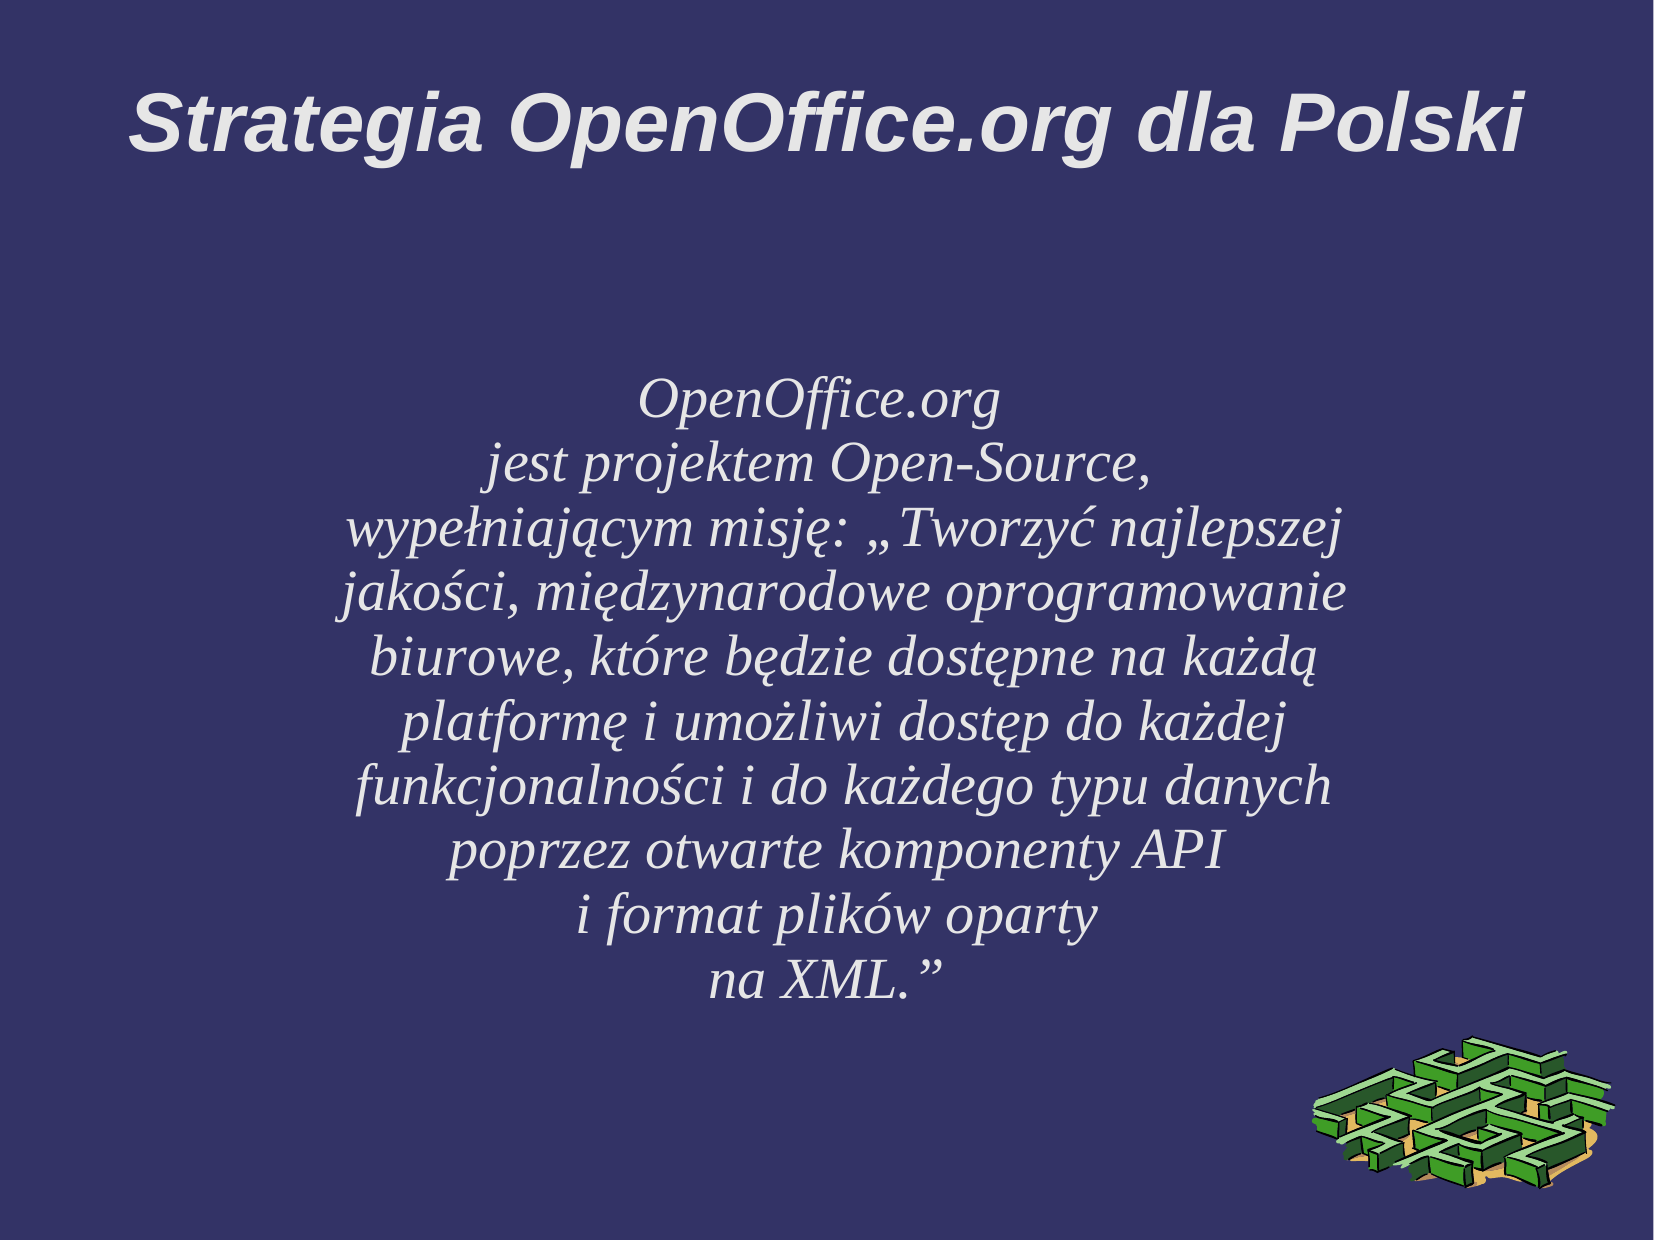

# Strategia OpenOffice.org dla Polski
OpenOffice.org
jest projektem Open-Source,
wypełniającym misję: „Tworzyć najlepszej jakości, międzynarodowe oprogramowanie biurowe, które będzie dostępne na każdą platformę i umożliwi dostęp do każdej funkcjonalności i do każdego typu danych poprzez otwarte komponenty API
i format plików oparty
na XML.”